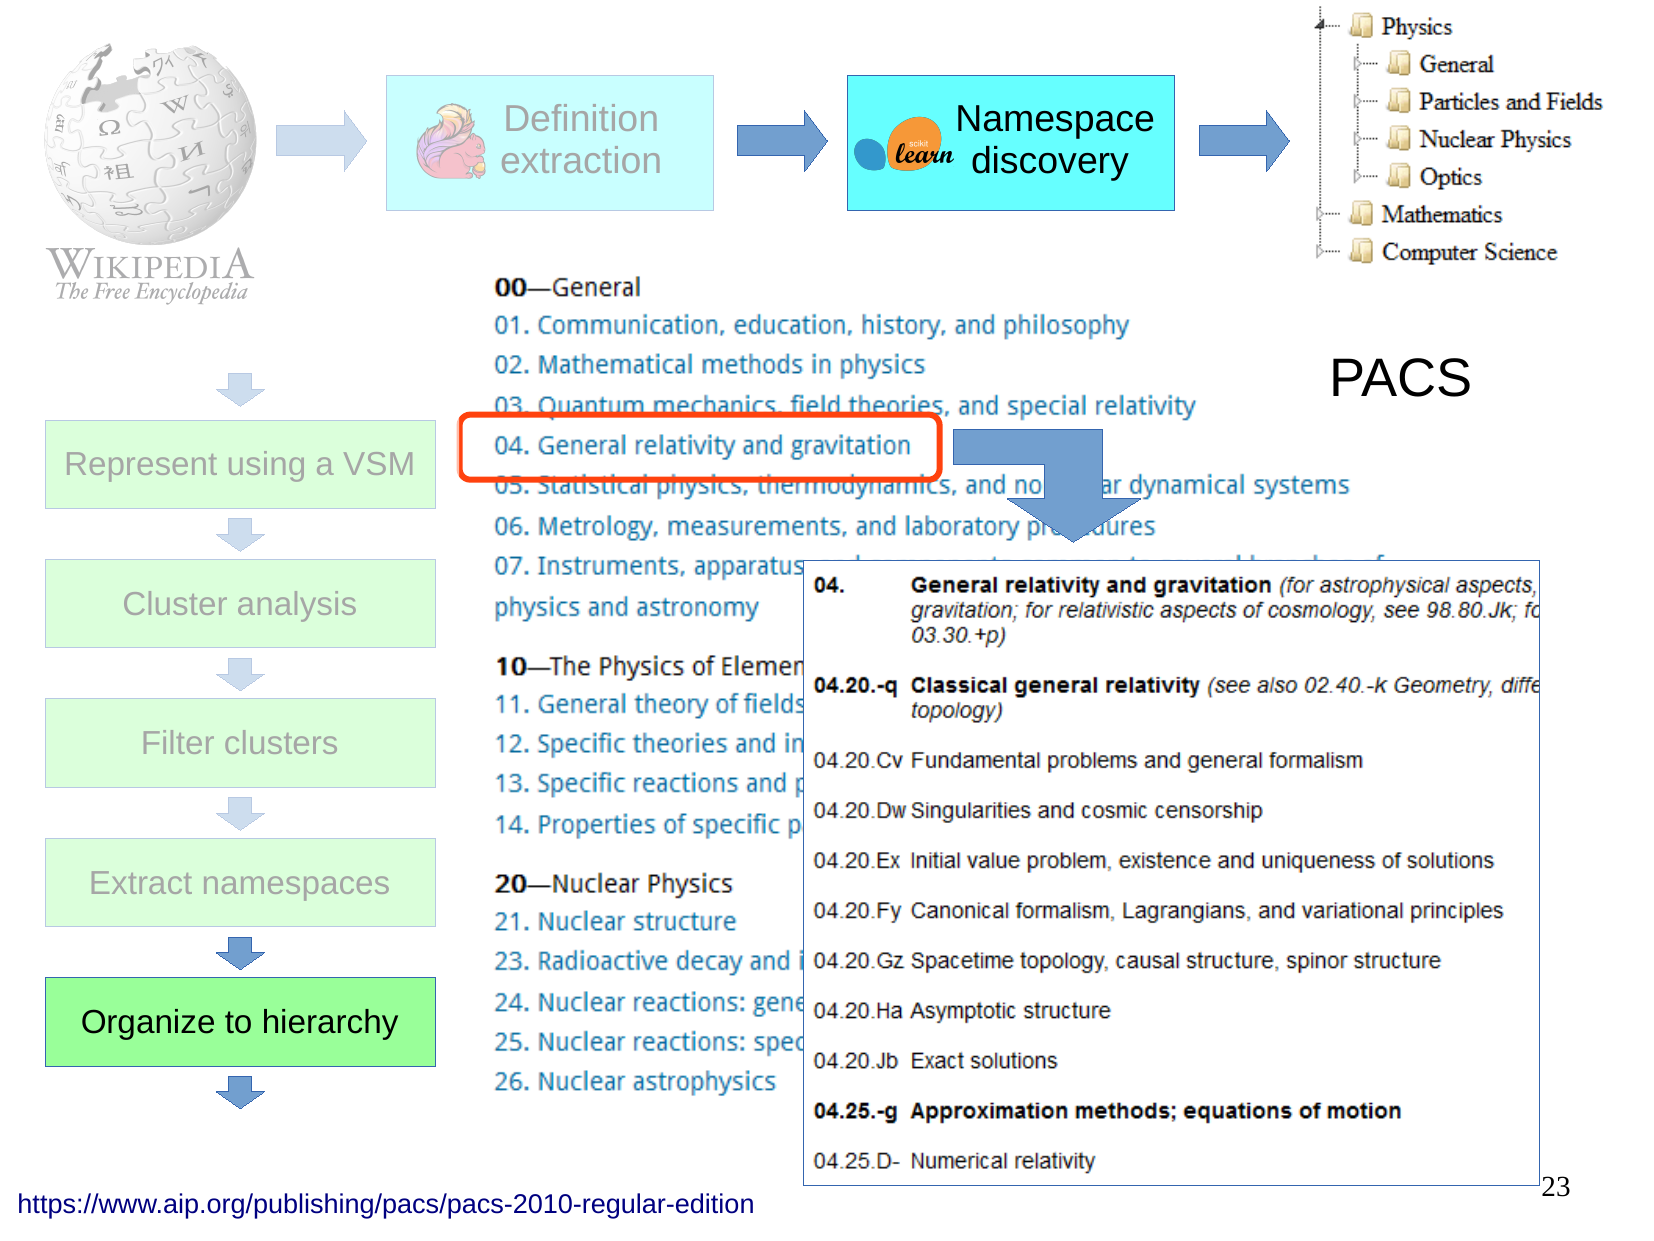

Definition extraction
Namespace discovery
PACS
Represent using a VSM
Cluster analysis
Filter clusters
Extract namespaces
Organize to hierarchy
23
https://www.aip.org/publishing/pacs/pacs-2010-regular-edition